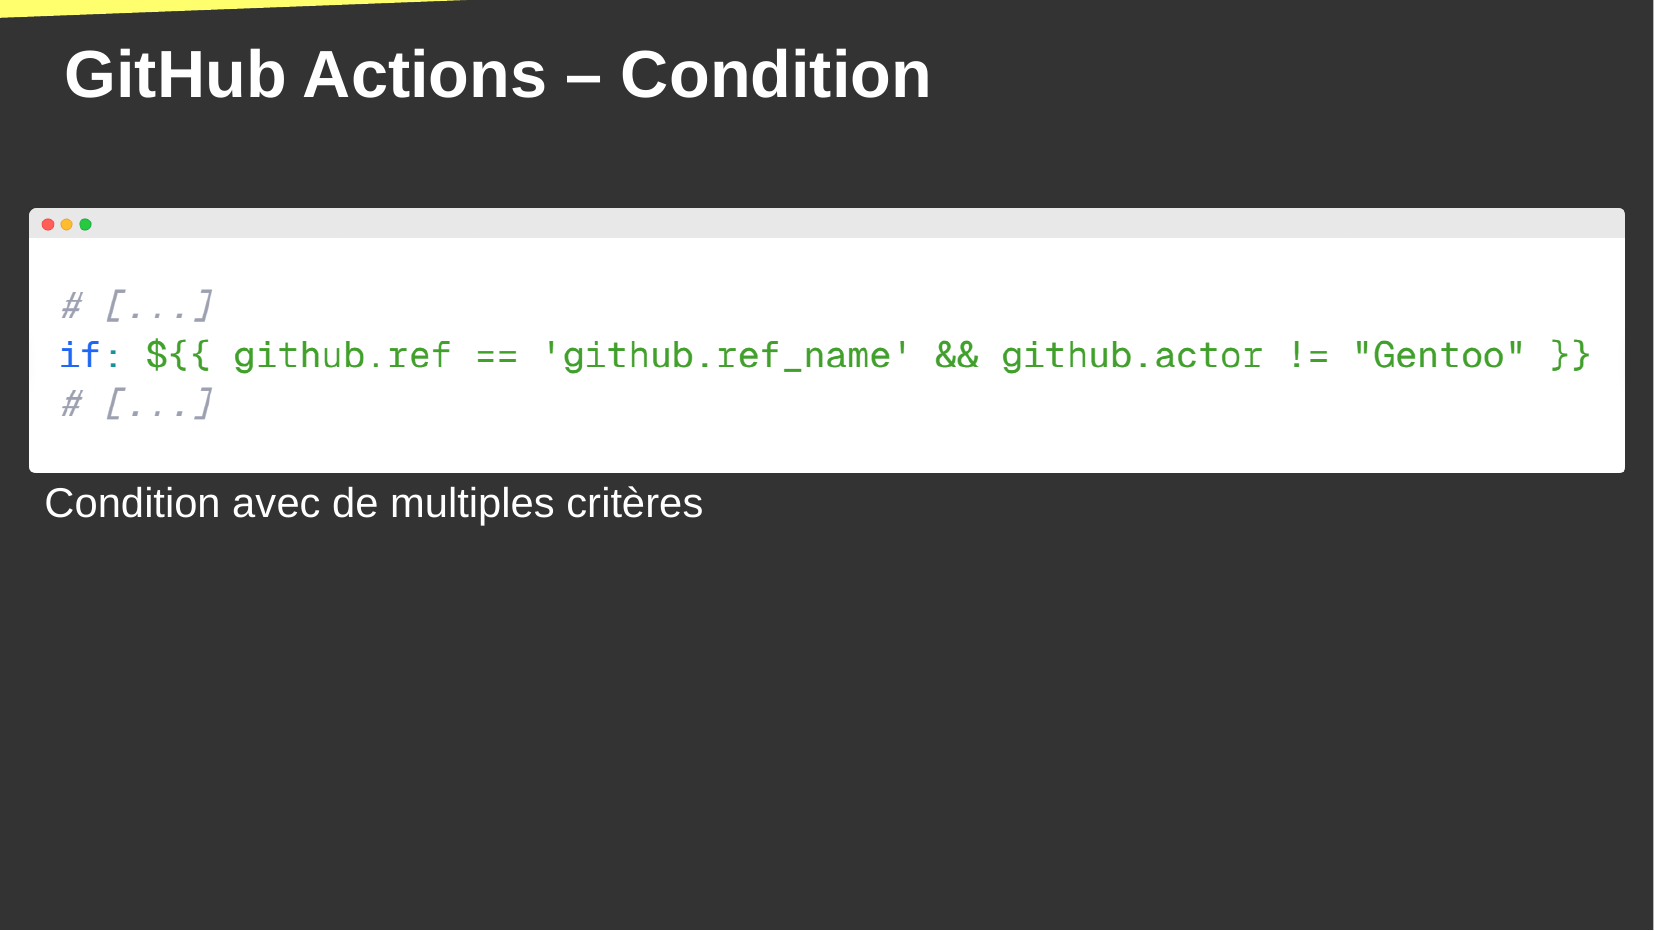

# GitHub Actions – Condition
Condition avec de multiples critères